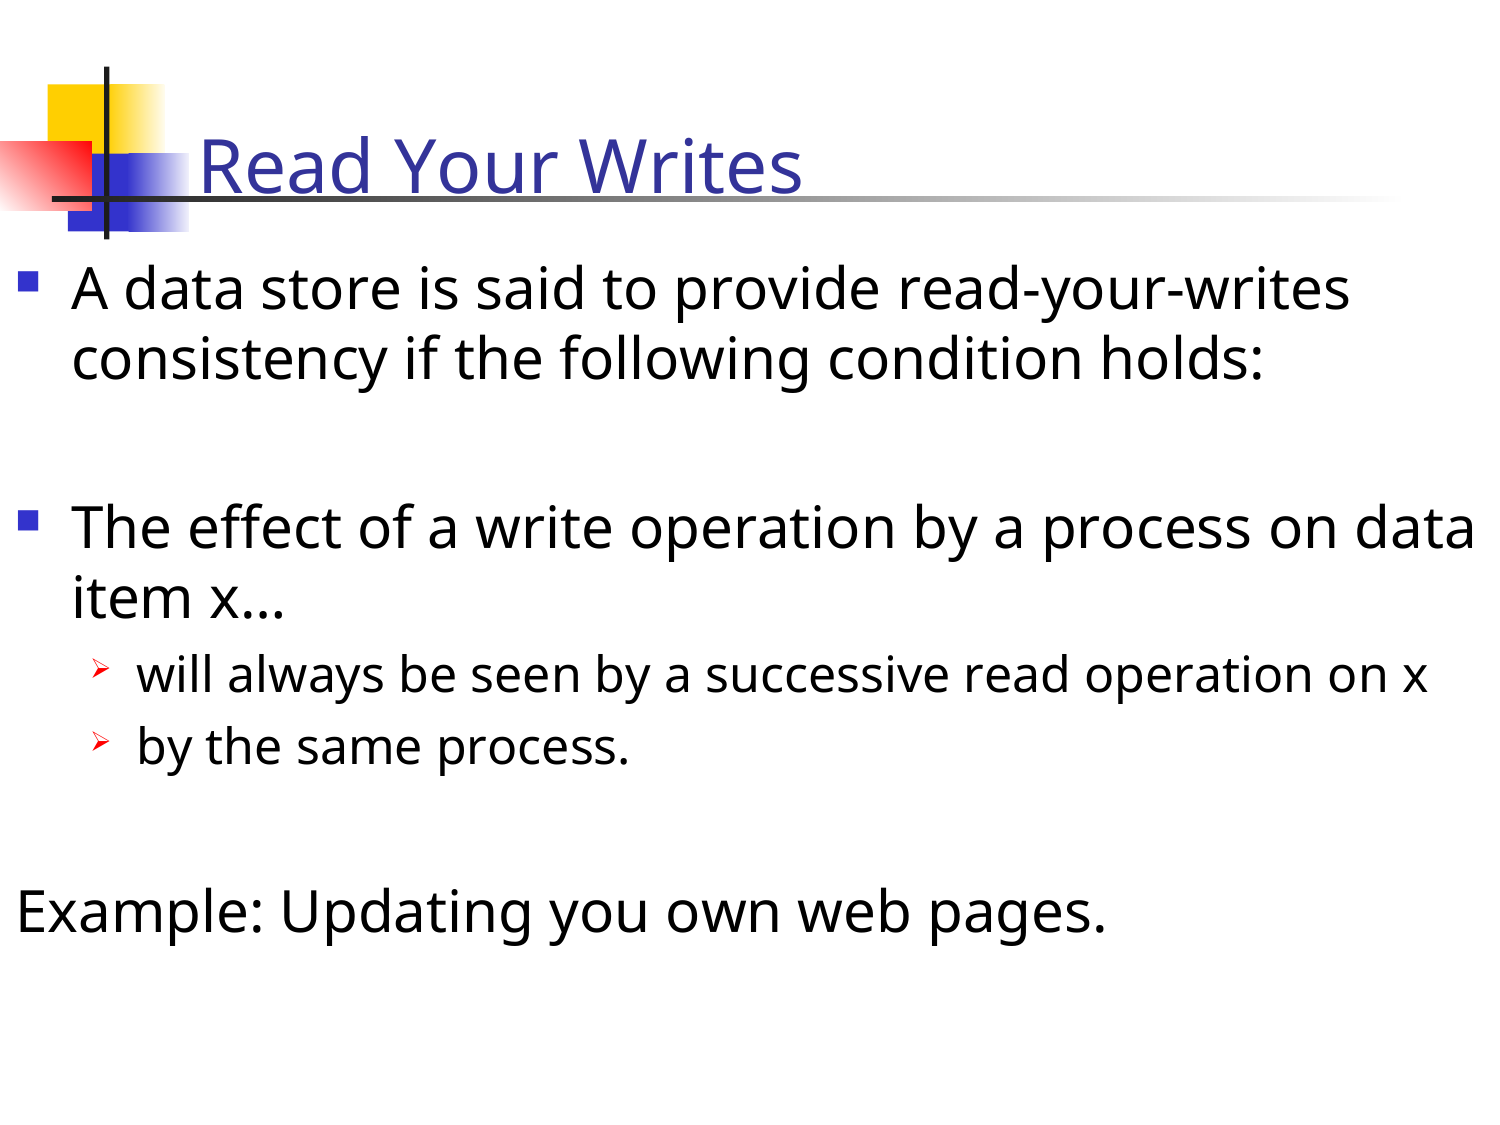

Read Your Writes
A data store is said to provide read-your-writes consistency if the following condition holds:
The effect of a write operation by a process on data item x…
will always be seen by a successive read operation on x
by the same process.
Example: Updating you own web pages.